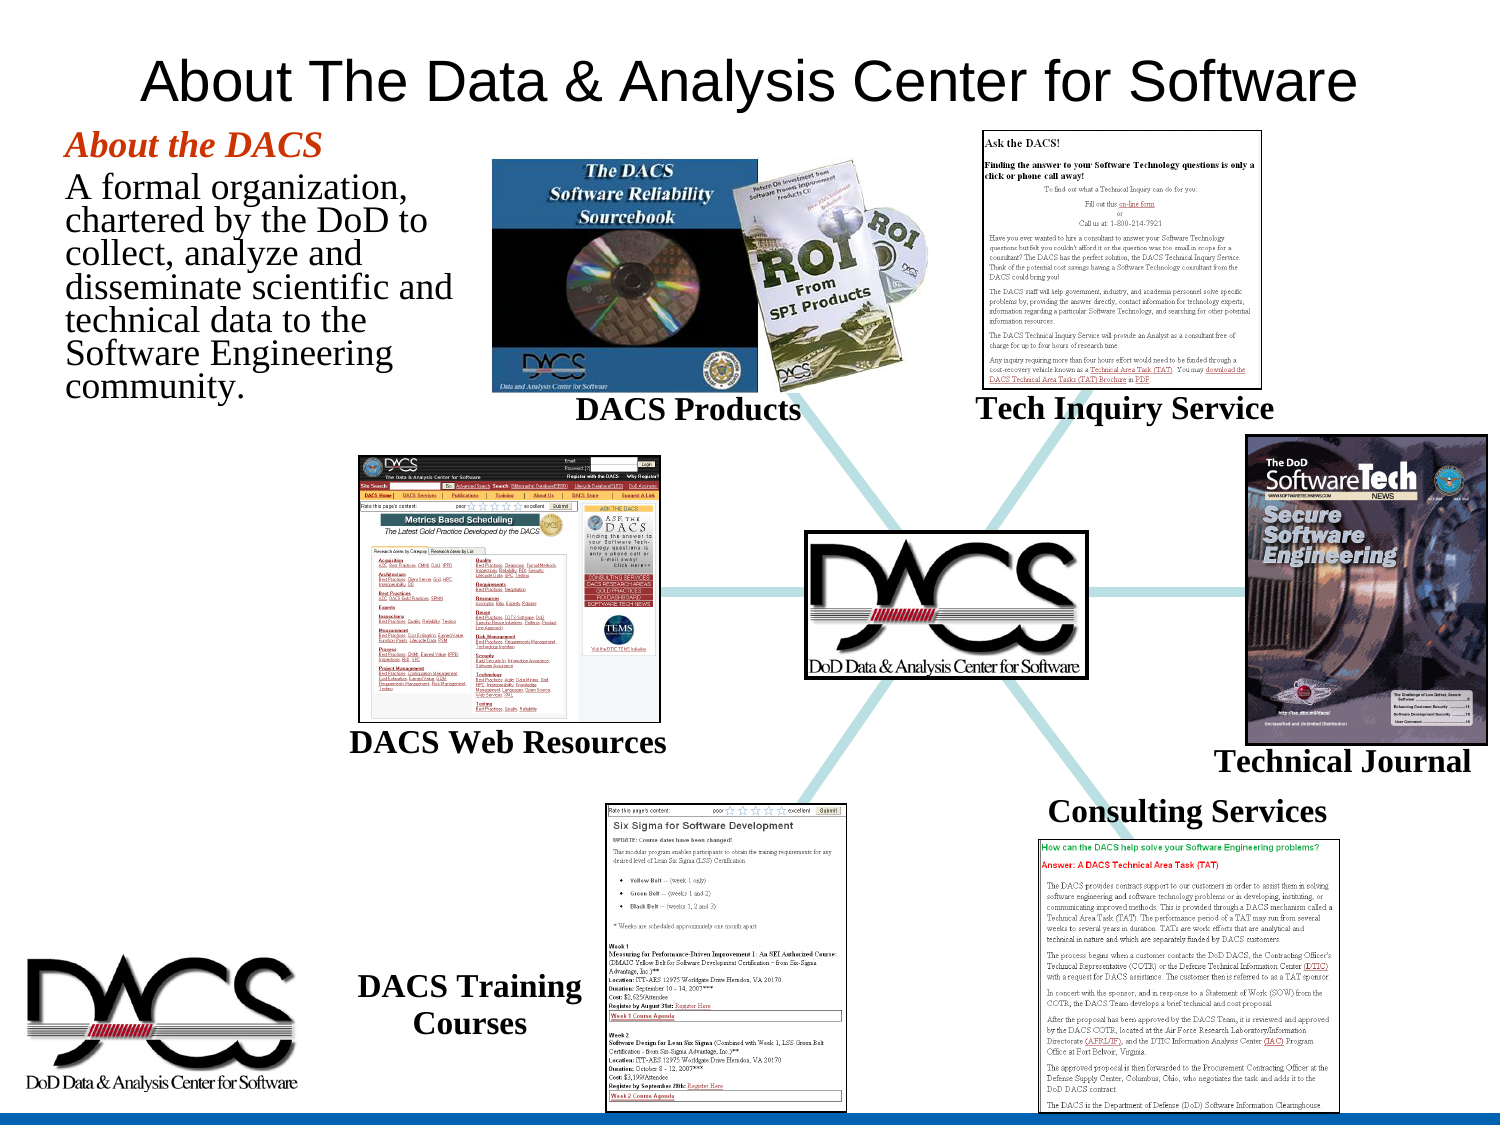

# About The Data & Analysis Center for Software
About the DACS
A formal organization, chartered by the DoD to collect, analyze and disseminate scientific and technical data to the Software Engineering community.
Tech Inquiry Service
DACS Products
DACS Web Resources
Technical Journal
Consulting Services
DACS Training
Courses